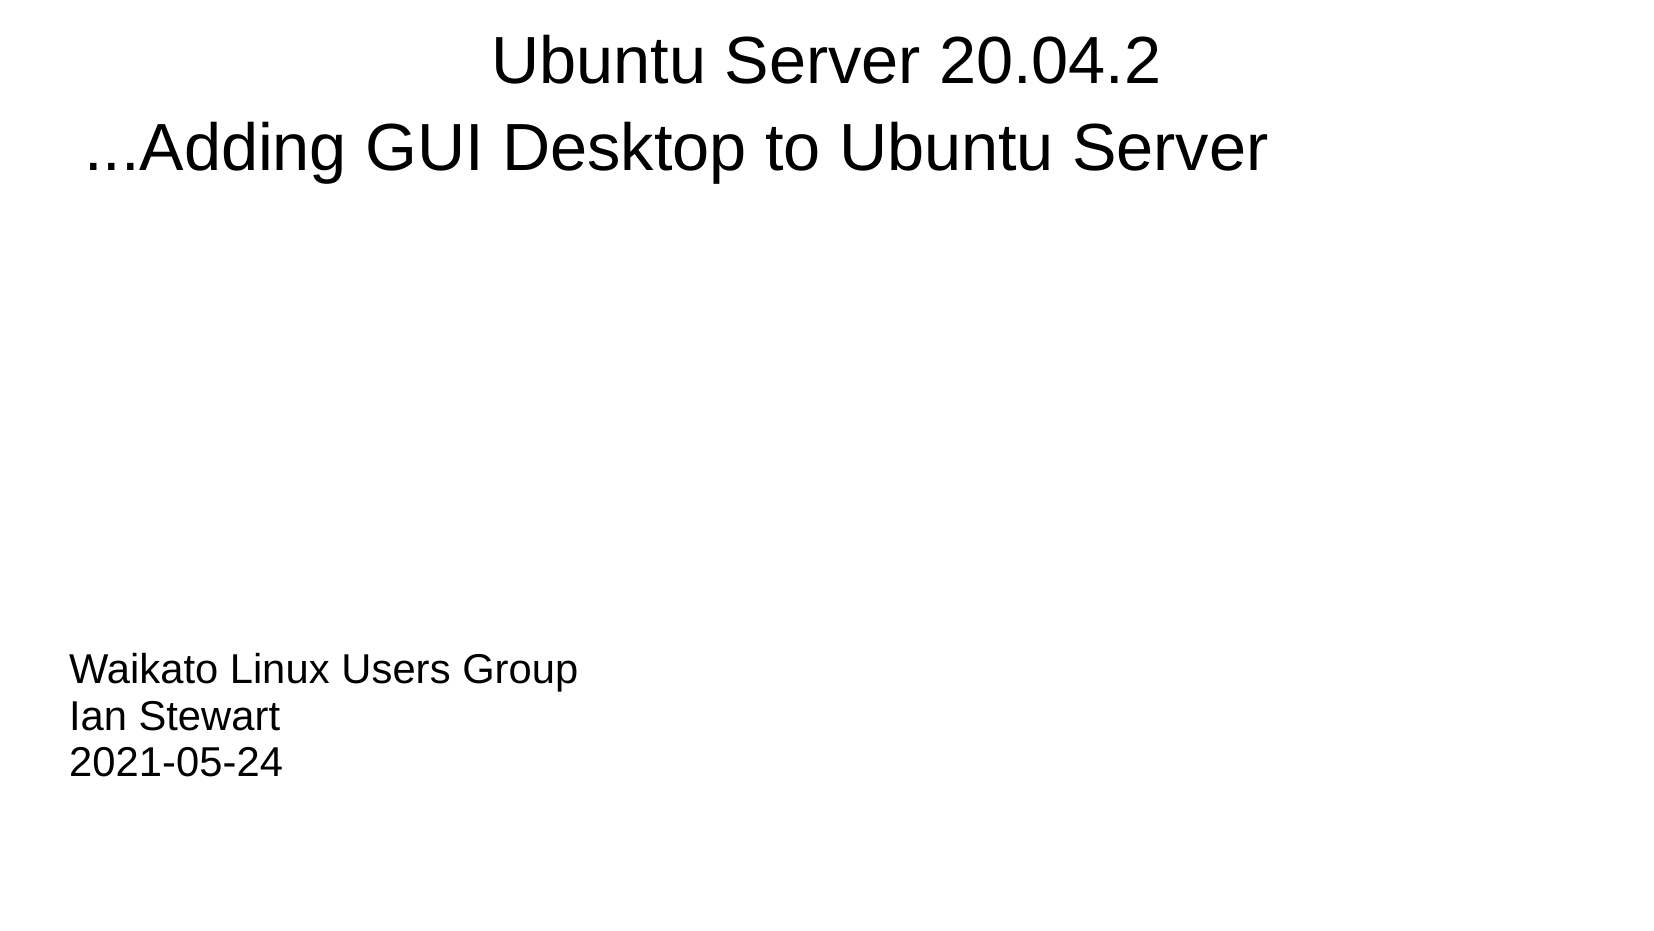

# Ubuntu Server 20.04.2
...Adding GUI Desktop to Ubuntu Server
Waikato Linux Users Group
Ian Stewart
2021-05-24